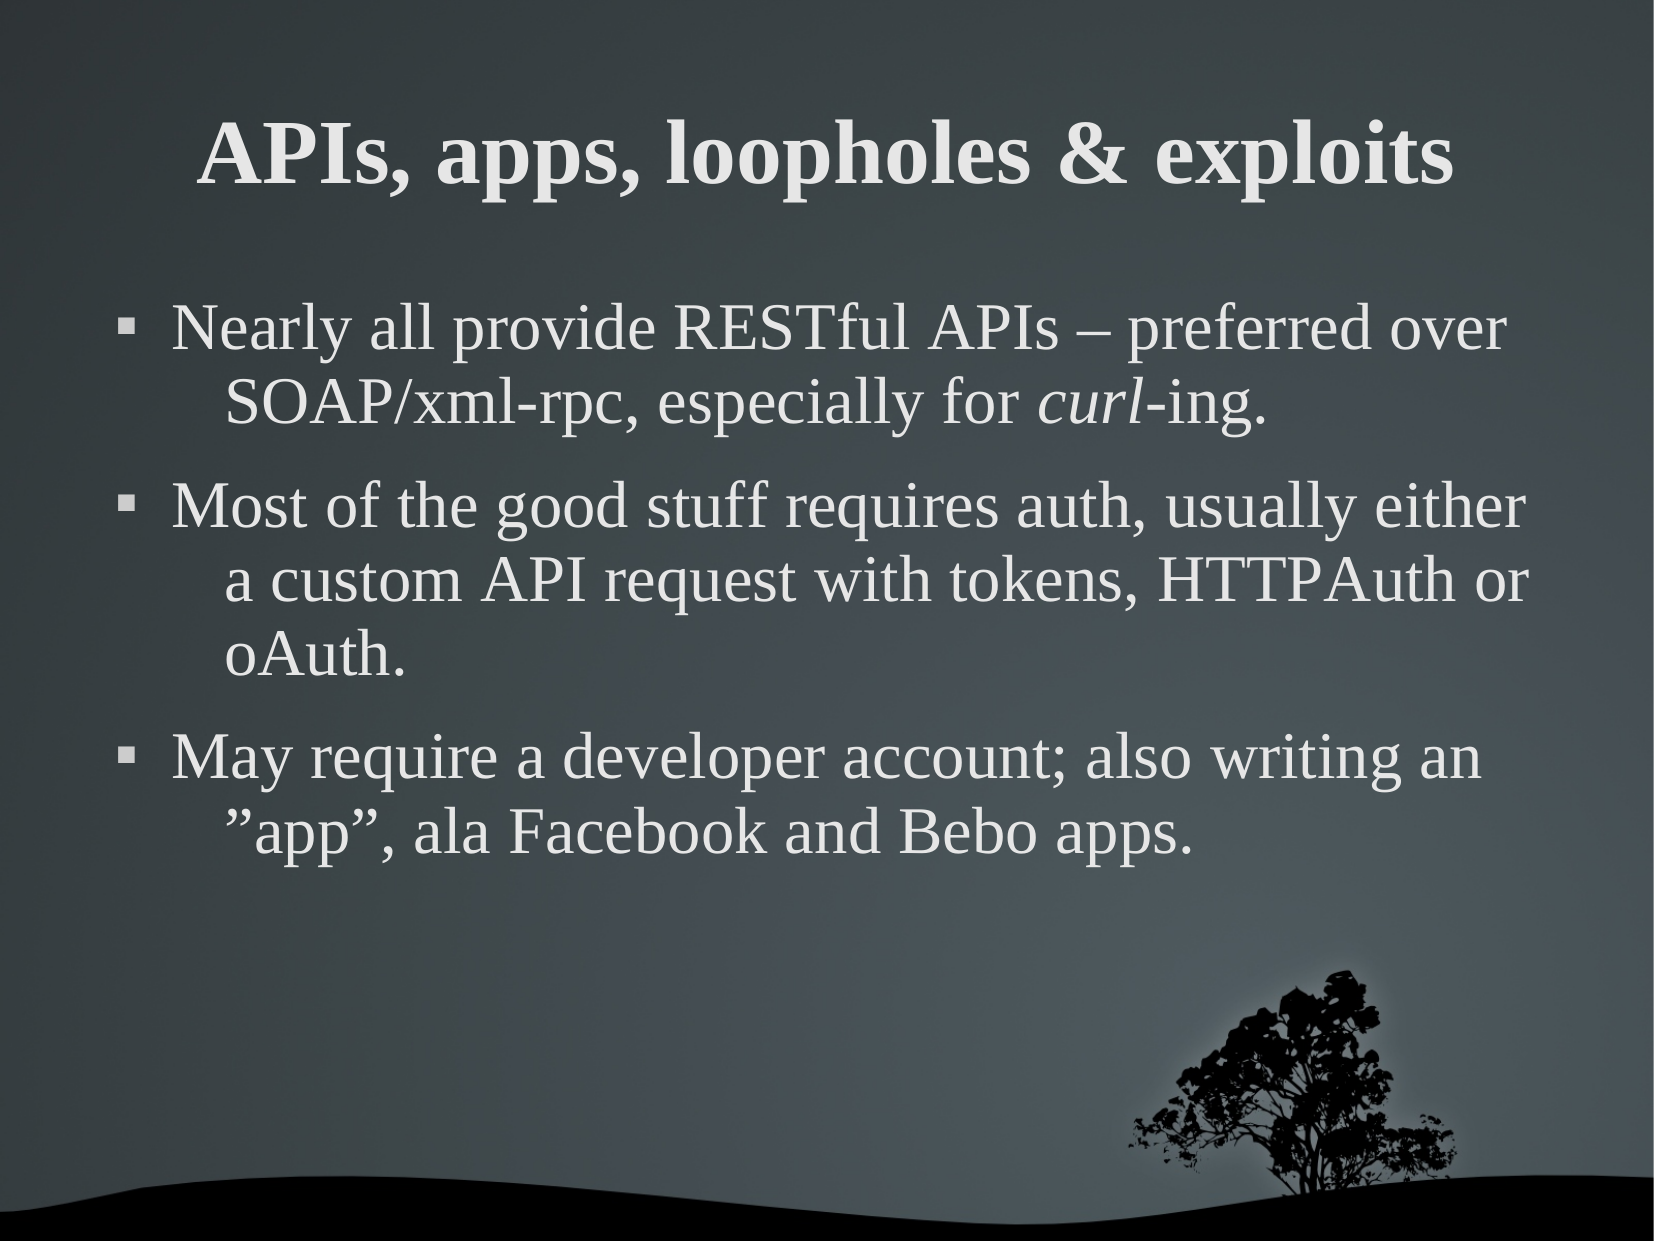

# APIs, apps, loopholes & exploits
Nearly all provide RESTful APIs – preferred over SOAP/xml-rpc, especially for curl-ing.
Most of the good stuff requires auth, usually either a custom API request with tokens, HTTPAuth or oAuth.
May require a developer account; also writing an ”app”, ala Facebook and Bebo apps.